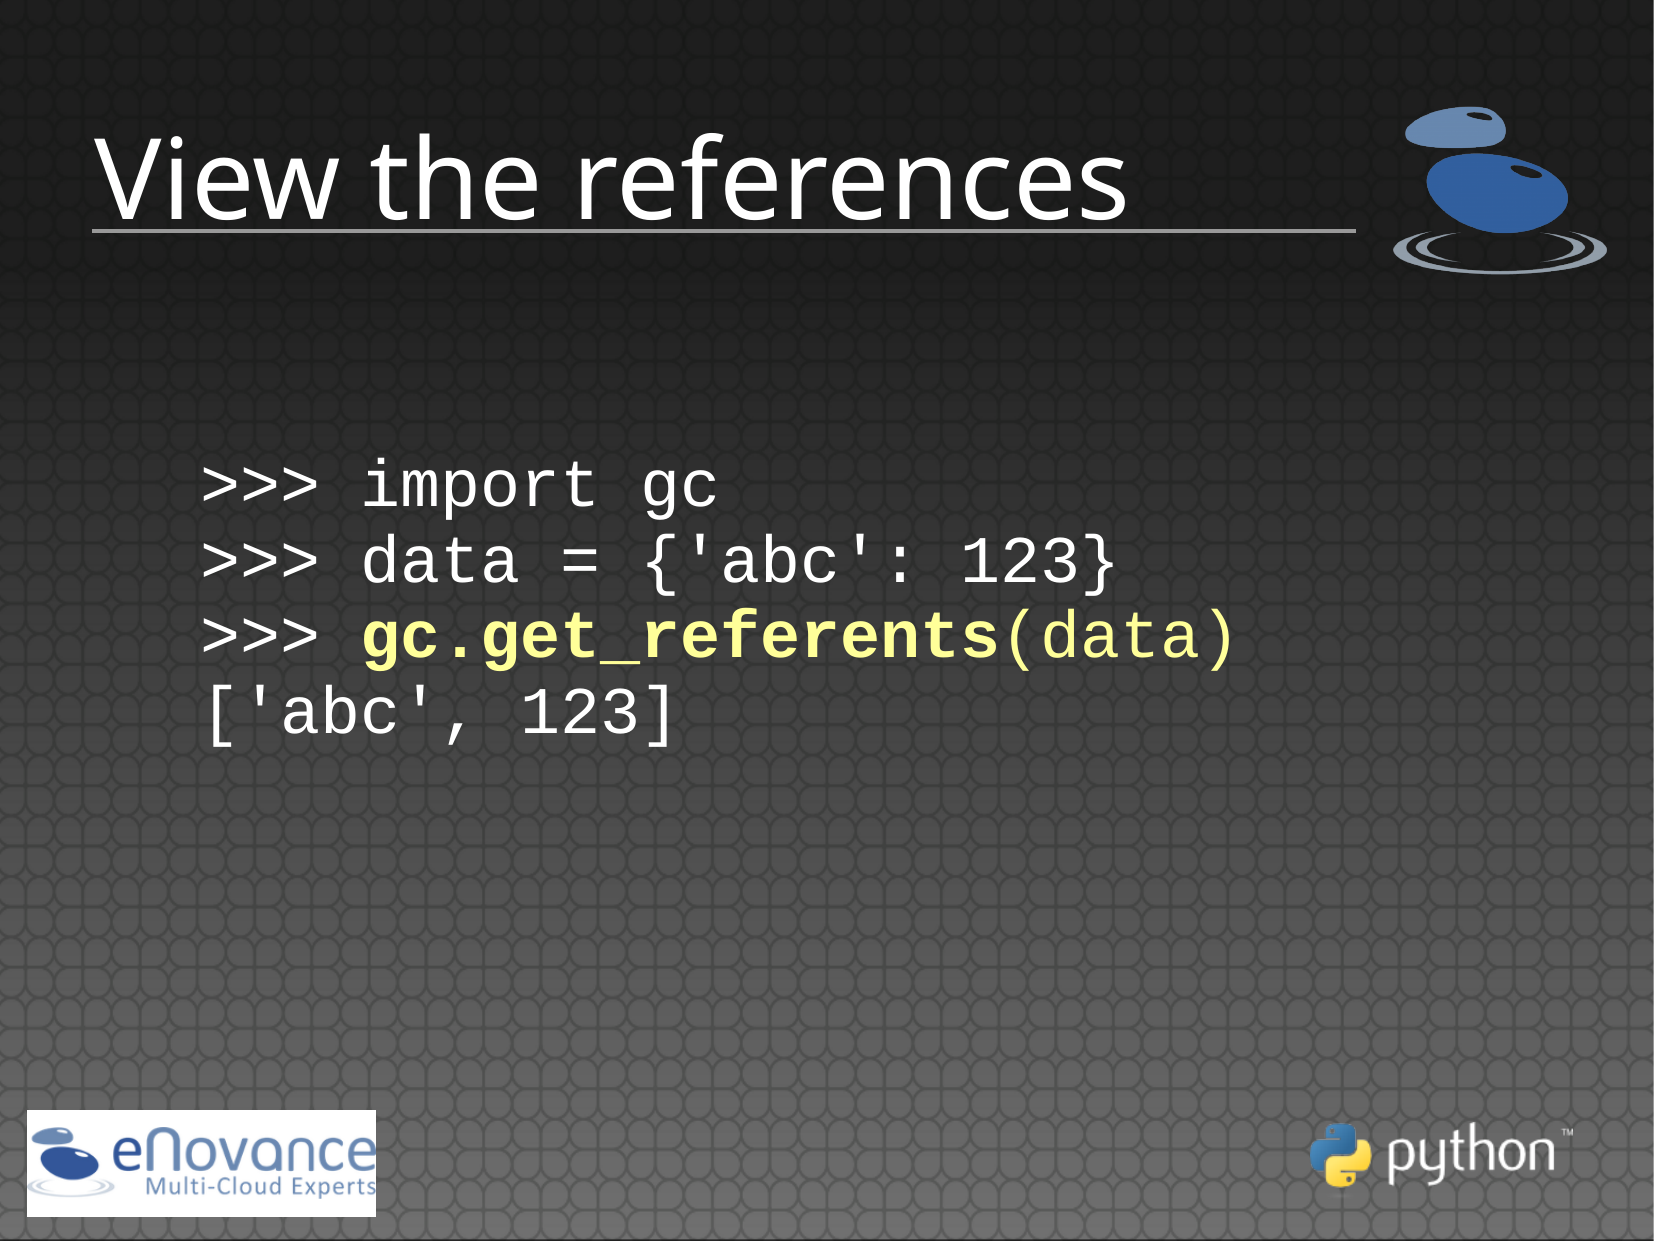

View the references
# >>> import gc >>> data = {'abc': 123} >>> gc.get_referents(data) ['abc', 123]